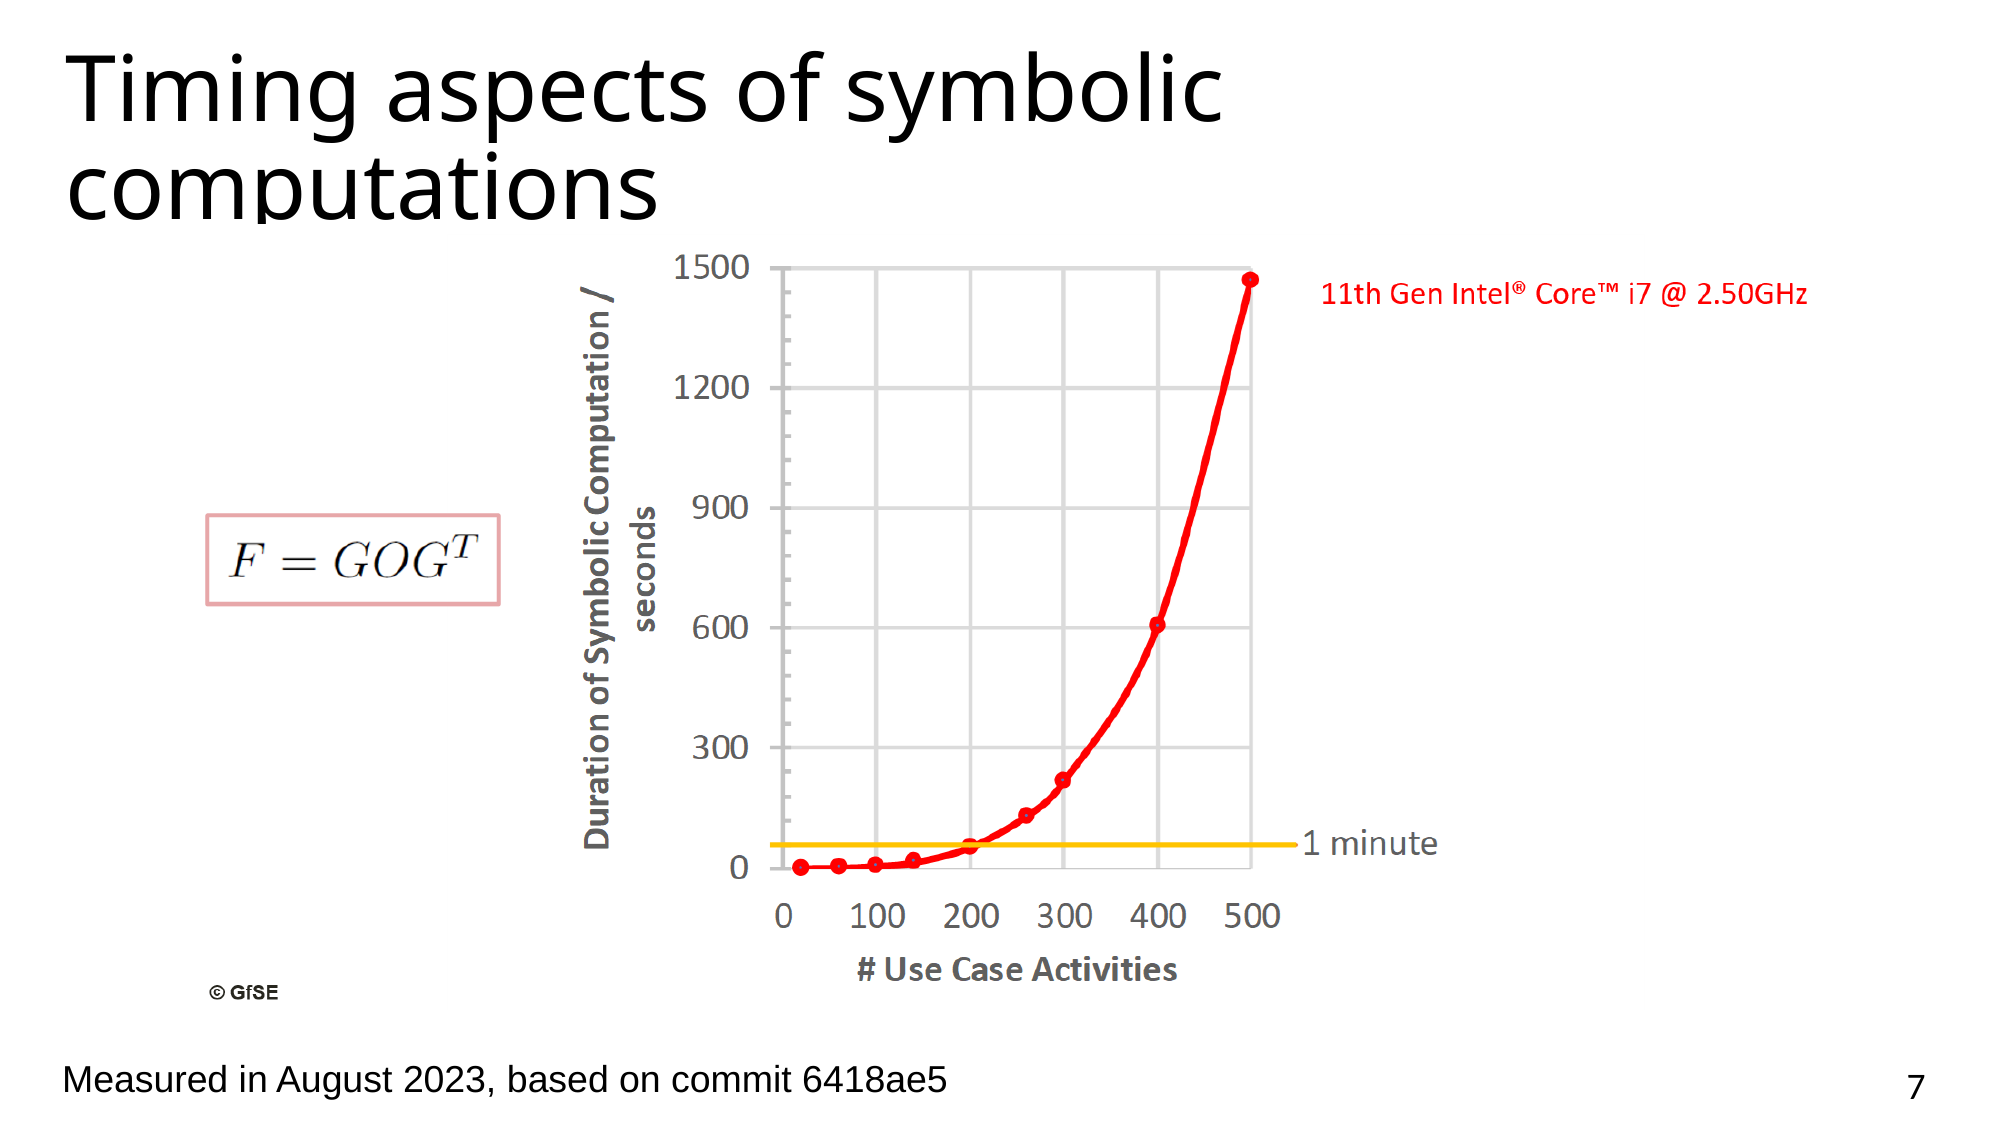

# Timing aspects of symbolic computations
Measured in August 2023, based on commit 6418ae5